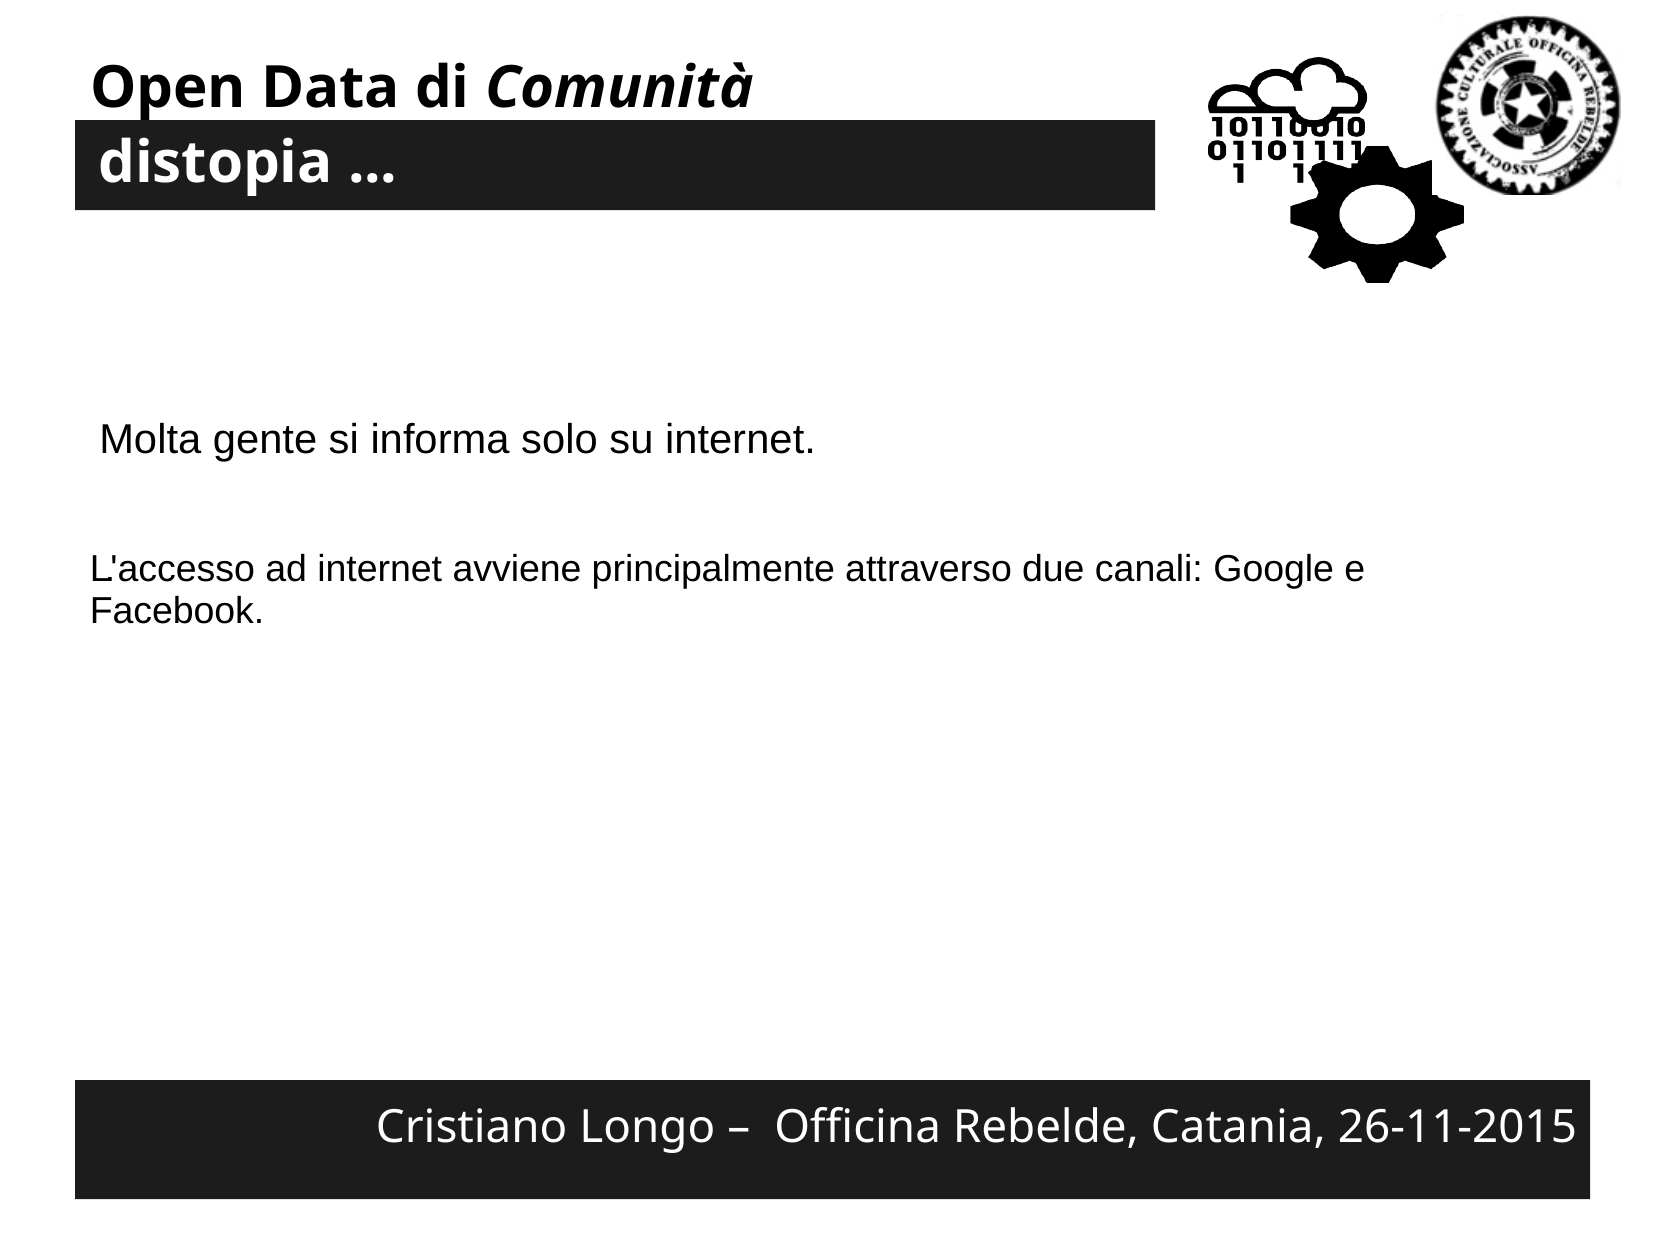

# Open Data di Comunità
 distopia ...
Molta gente si informa solo su internet.
L'accesso ad internet avviene principalmente attraverso due canali: Google e Facebook.
.
 Cristiano Longo – Officina Rebelde, Catania, 26-11-2015